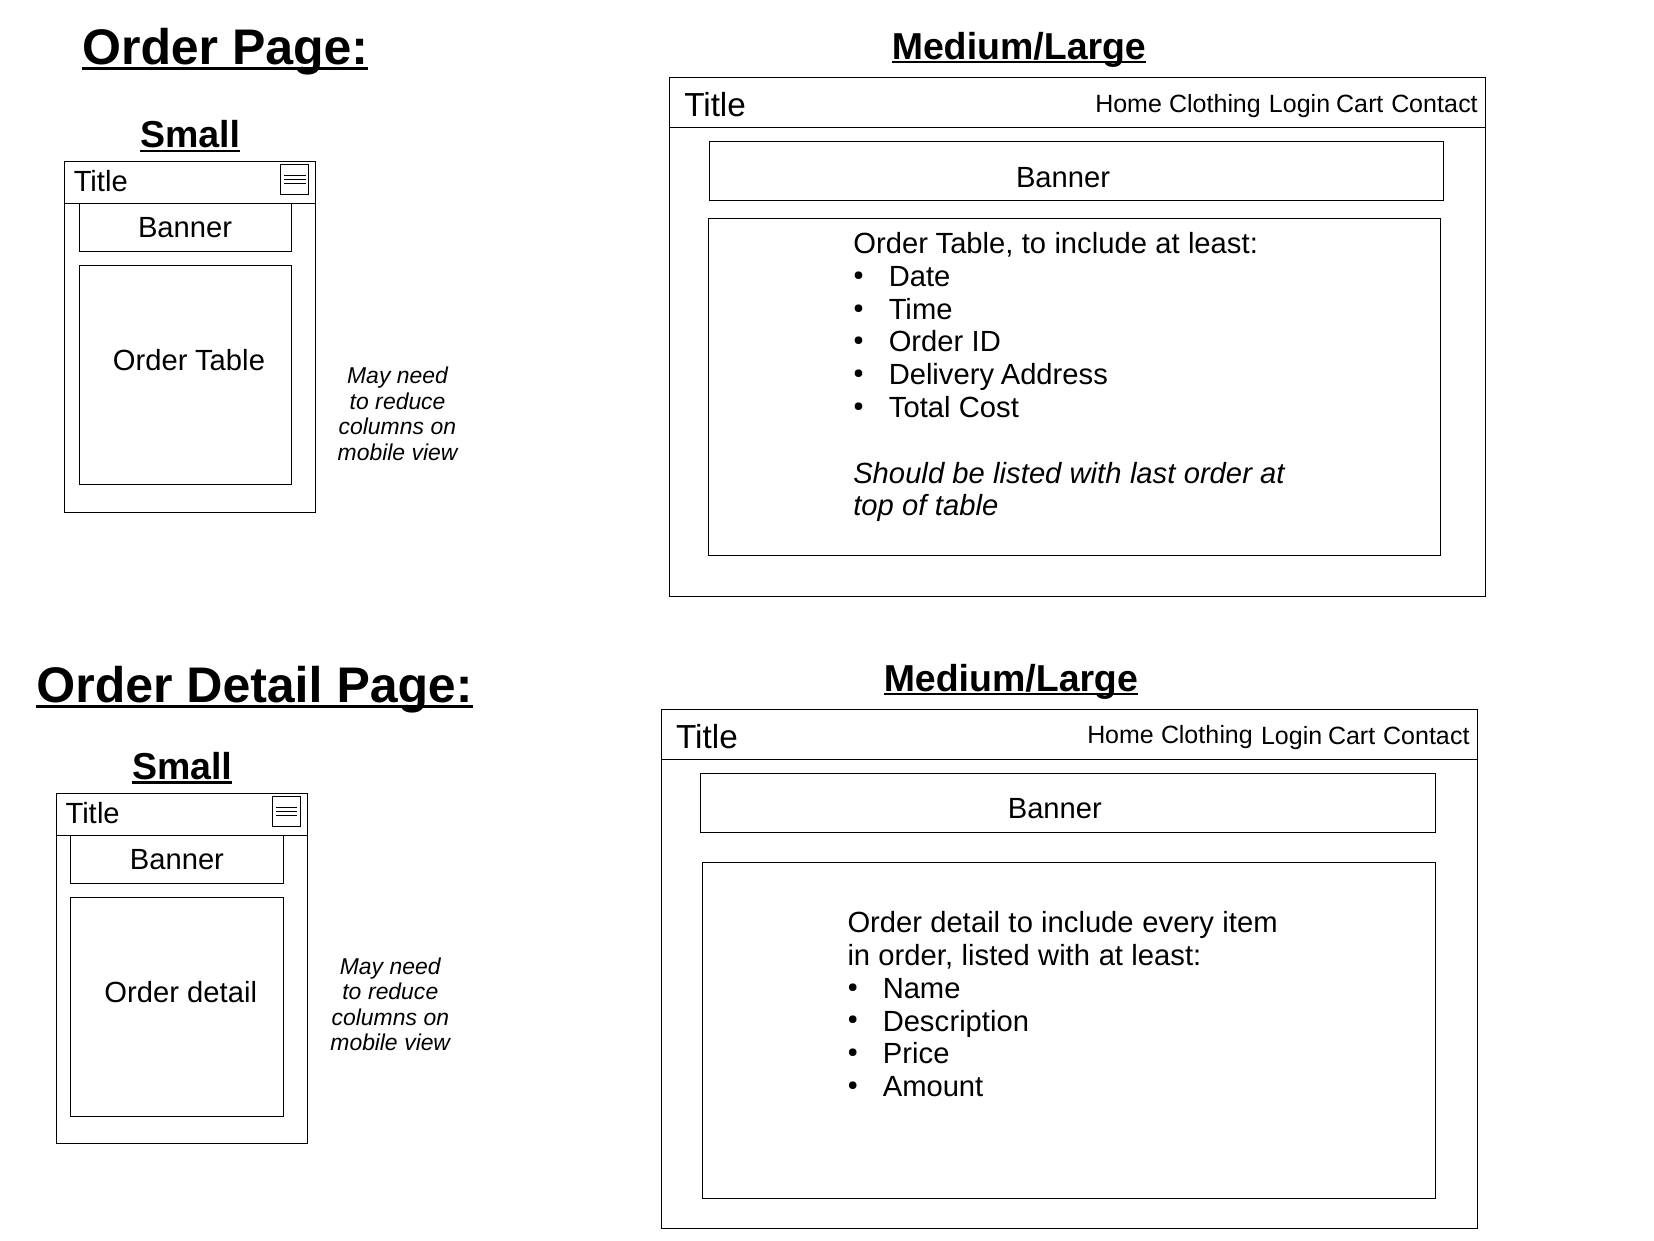

Order Page:
Medium/Large
Title
Home
Clothing
Login
Cart
Contact
Small
Banner
Title
Banner
Order Table, to include at least:
Date
Time
Order ID
Delivery Address
Total Cost
Should be listed with last order at top of table
Order Table
May need to reduce columns on mobile view
Medium/Large
Order Detail Page:
Title
Home
Clothing
Login
Cart
Contact
Small
Banner
Title
Banner
Order detail to include every item in order, listed with at least:
Name
Description
Price
Amount
May need to reduce columns on mobile view
Order detail